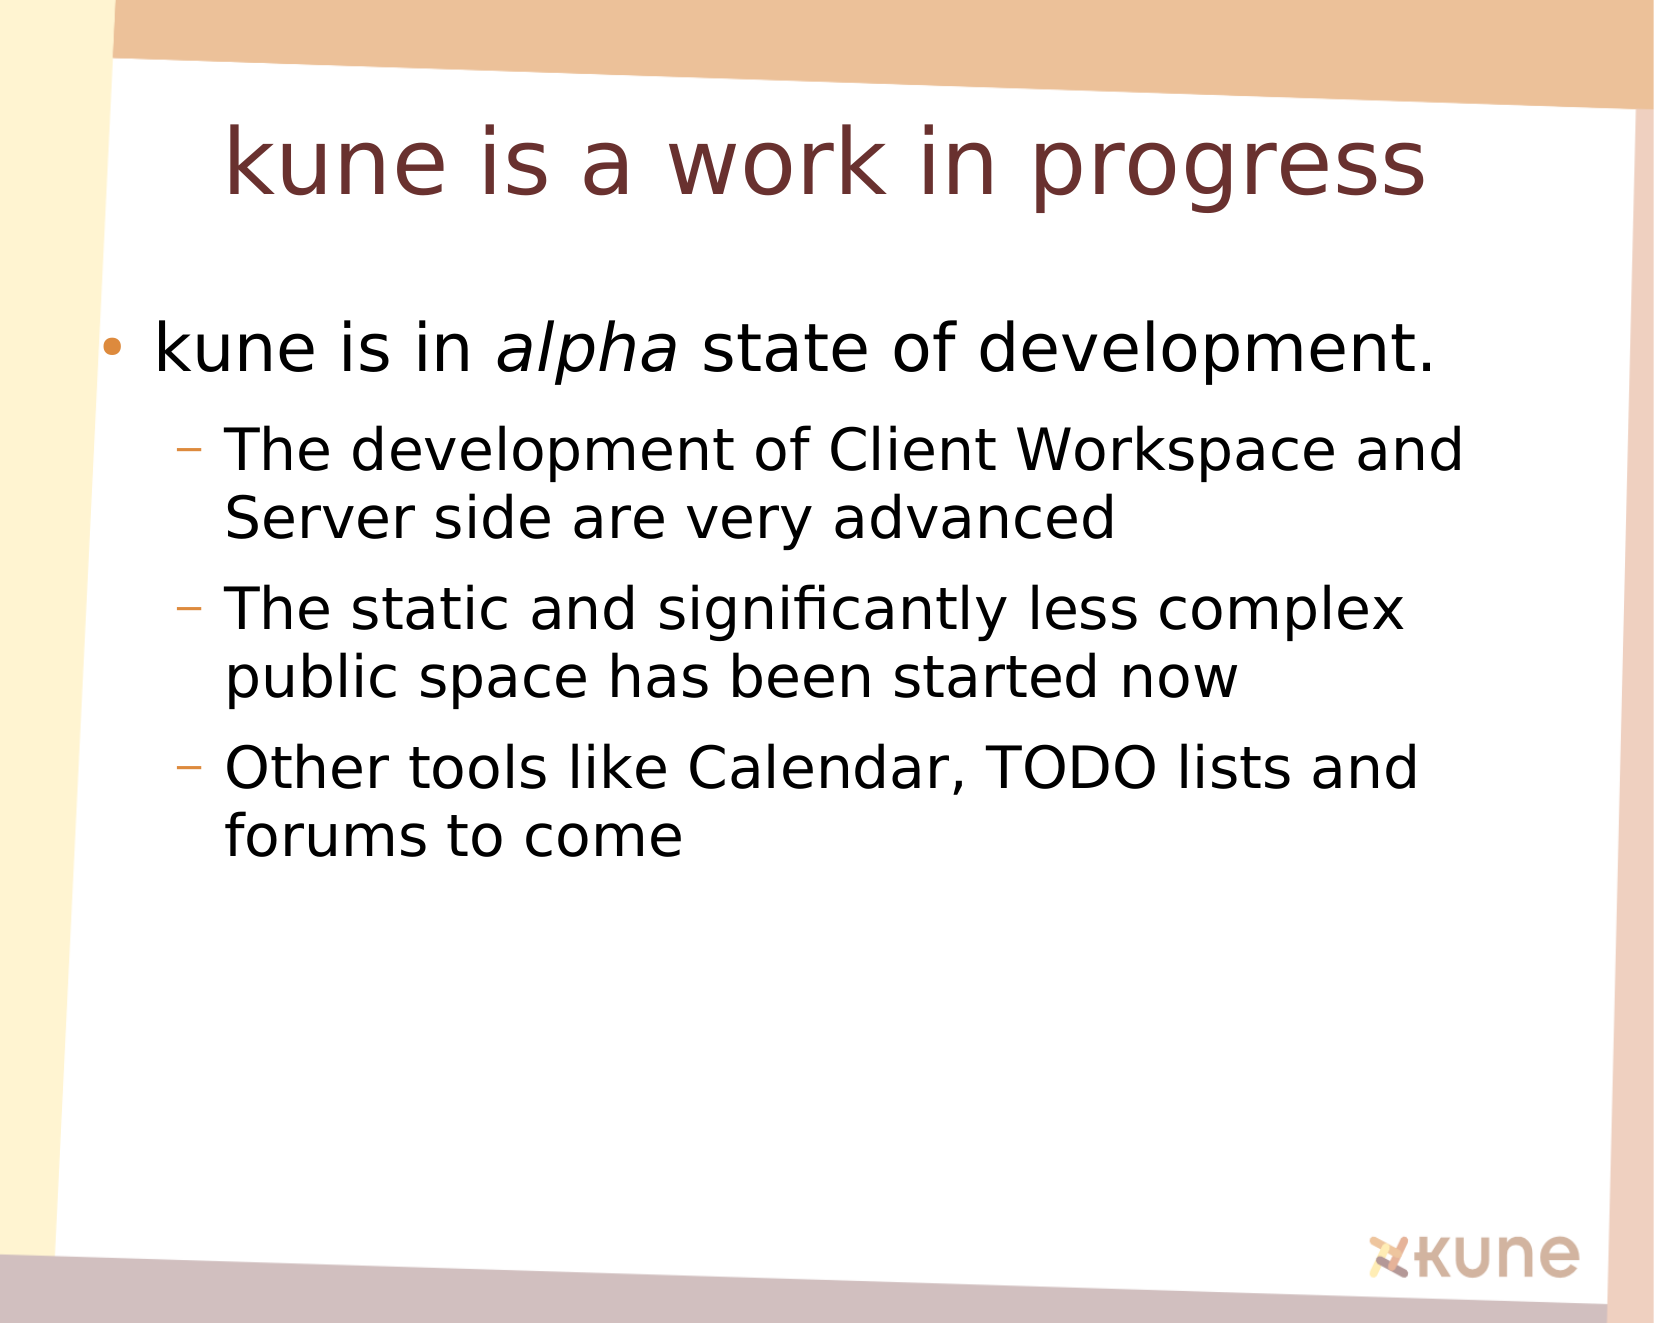

# kune is a work in progress
kune is in alpha state of development.
The development of Client Workspace and Server side are very advanced
The static and significantly less complex public space has been started now
Other tools like Calendar, TODO lists and forums to come